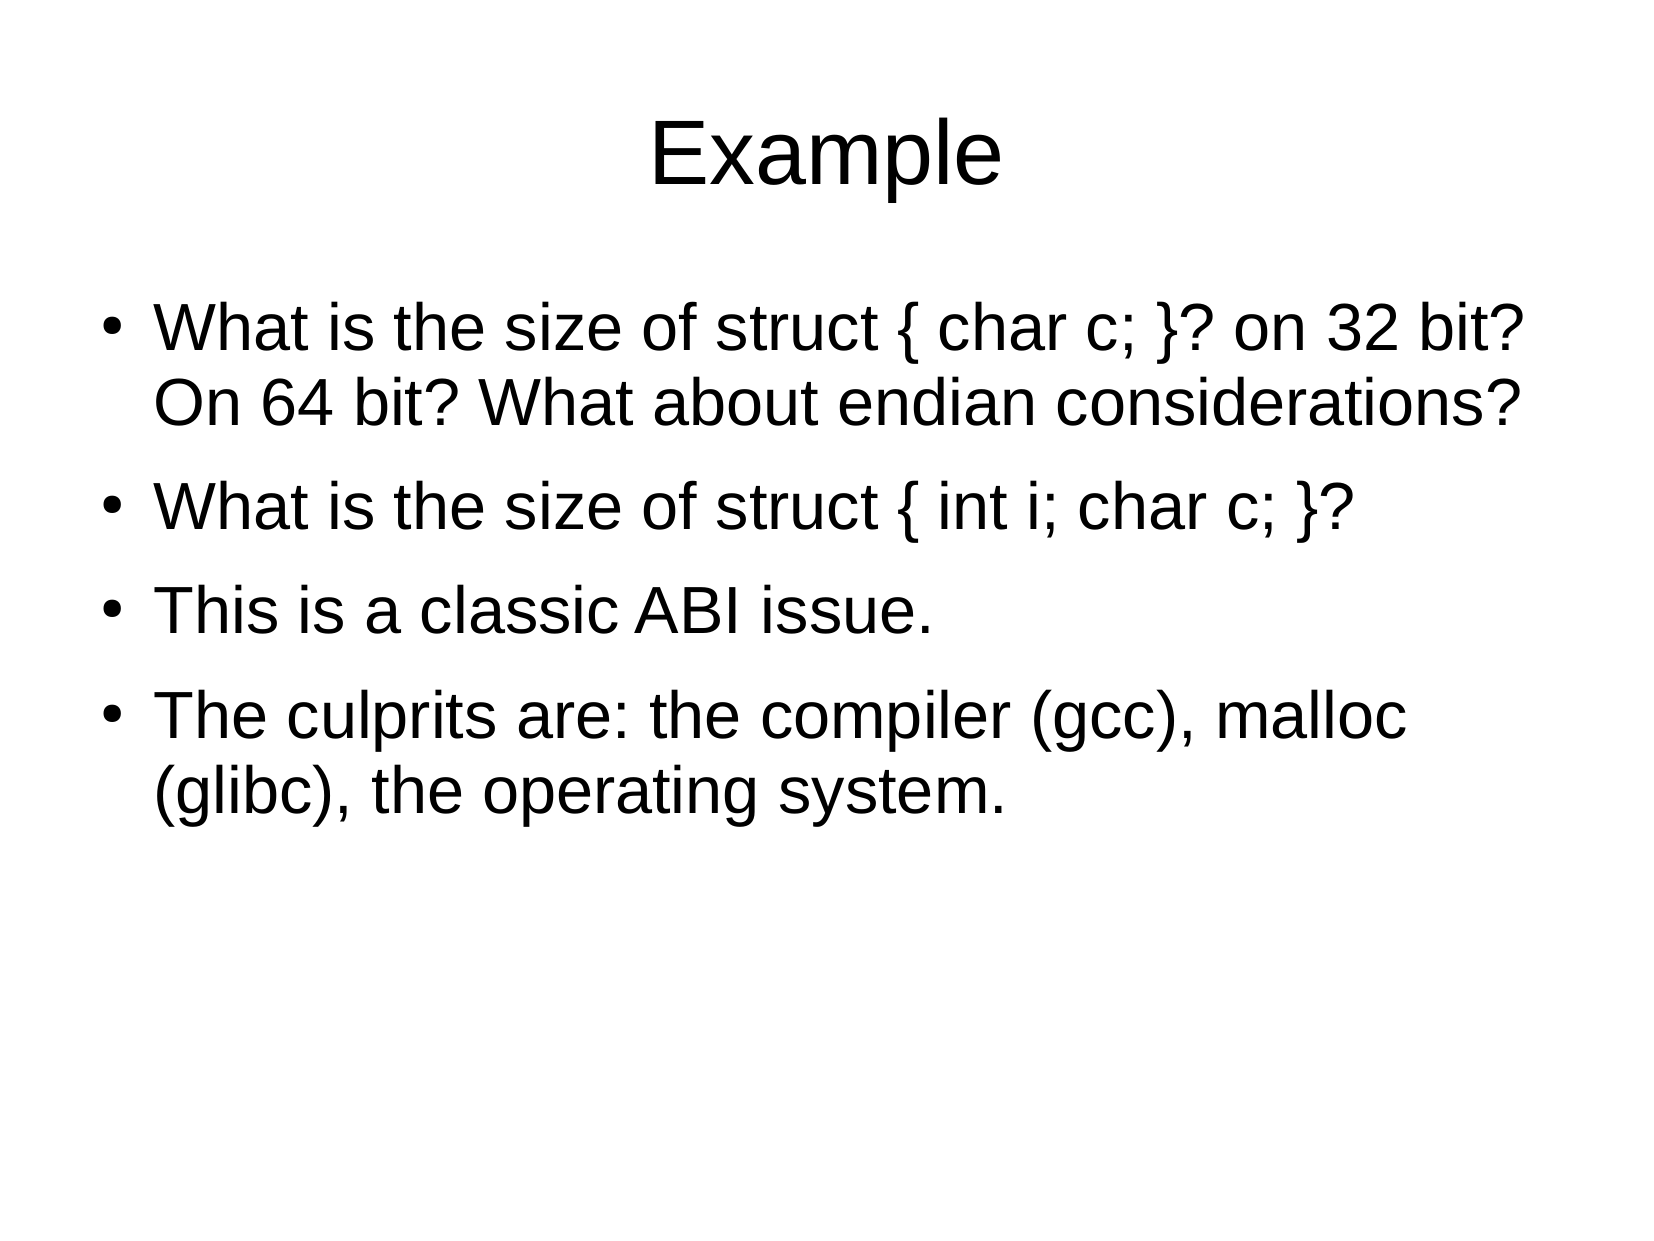

# Example
What is the size of struct { char c; }? on 32 bit? On 64 bit? What about endian considerations?
What is the size of struct { int i; char c; }?
This is a classic ABI issue.
The culprits are: the compiler (gcc), malloc (glibc), the operating system.